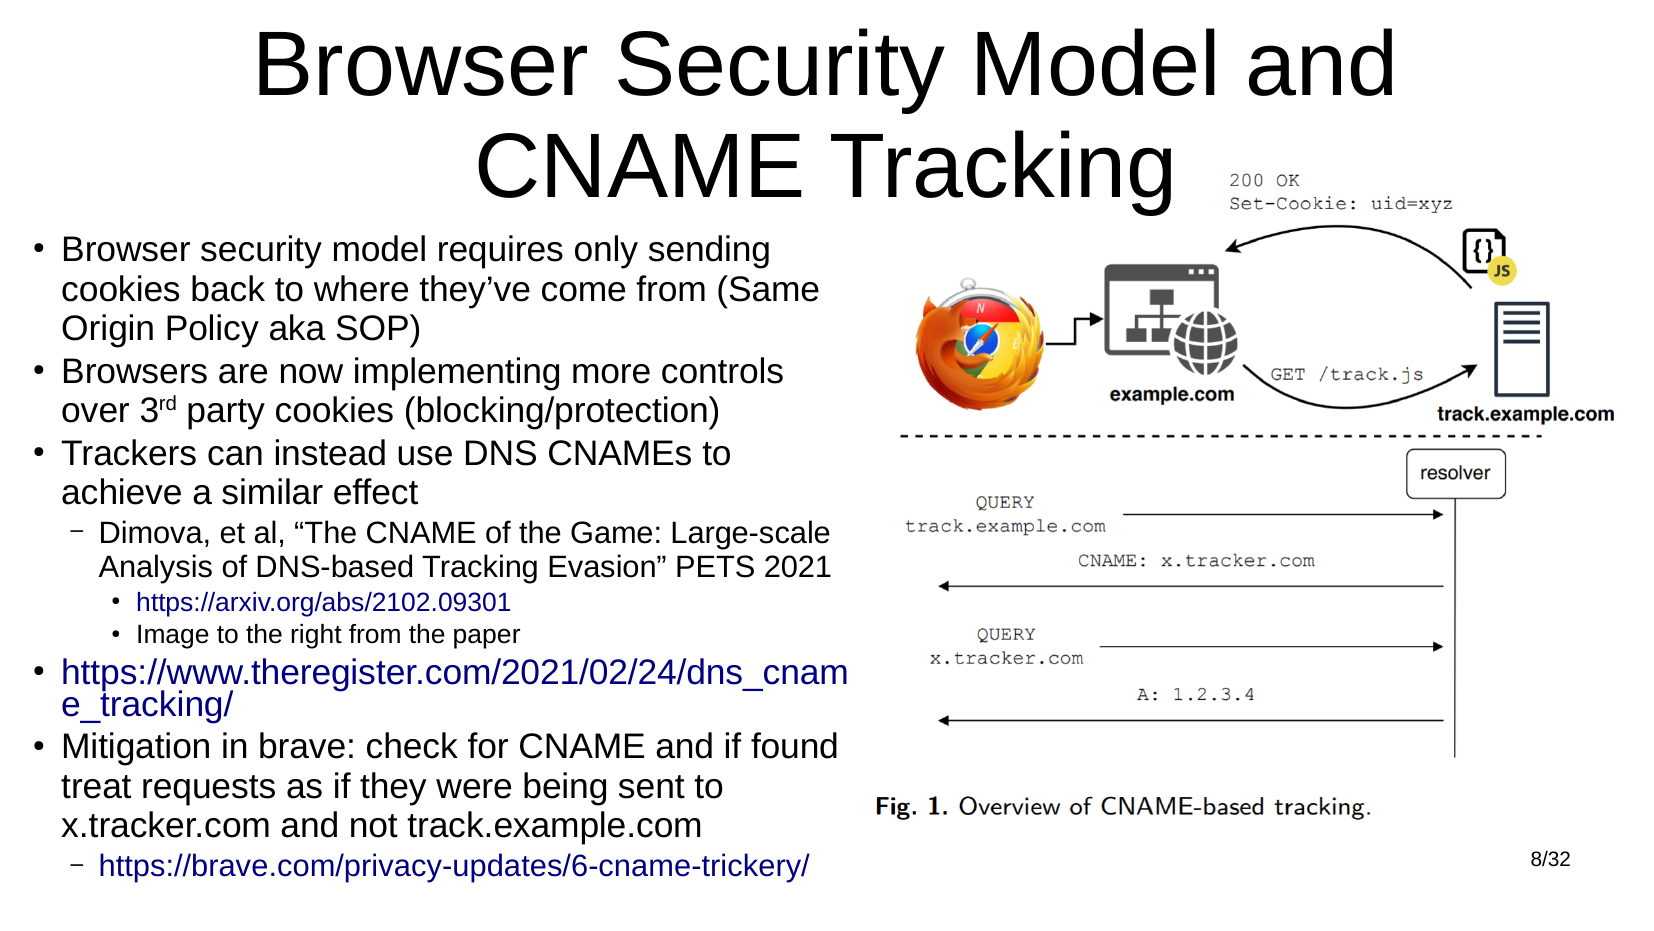

# Browser Security Model and CNAME Tracking
Browser security model requires only sending cookies back to where they’ve come from (Same Origin Policy aka SOP)
Browsers are now implementing more controls over 3rd party cookies (blocking/protection)
Trackers can instead use DNS CNAMEs to achieve a similar effect
Dimova, et al, “The CNAME of the Game: Large-scale Analysis of DNS-based Tracking Evasion” PETS 2021
https://arxiv.org/abs/2102.09301
Image to the right from the paper
https://www.theregister.com/2021/02/24/dns_cname_tracking/
Mitigation in brave: check for CNAME and if found treat requests as if they were being sent to x.tracker.com and not track.example.com
https://brave.com/privacy-updates/6-cname-trickery/
8